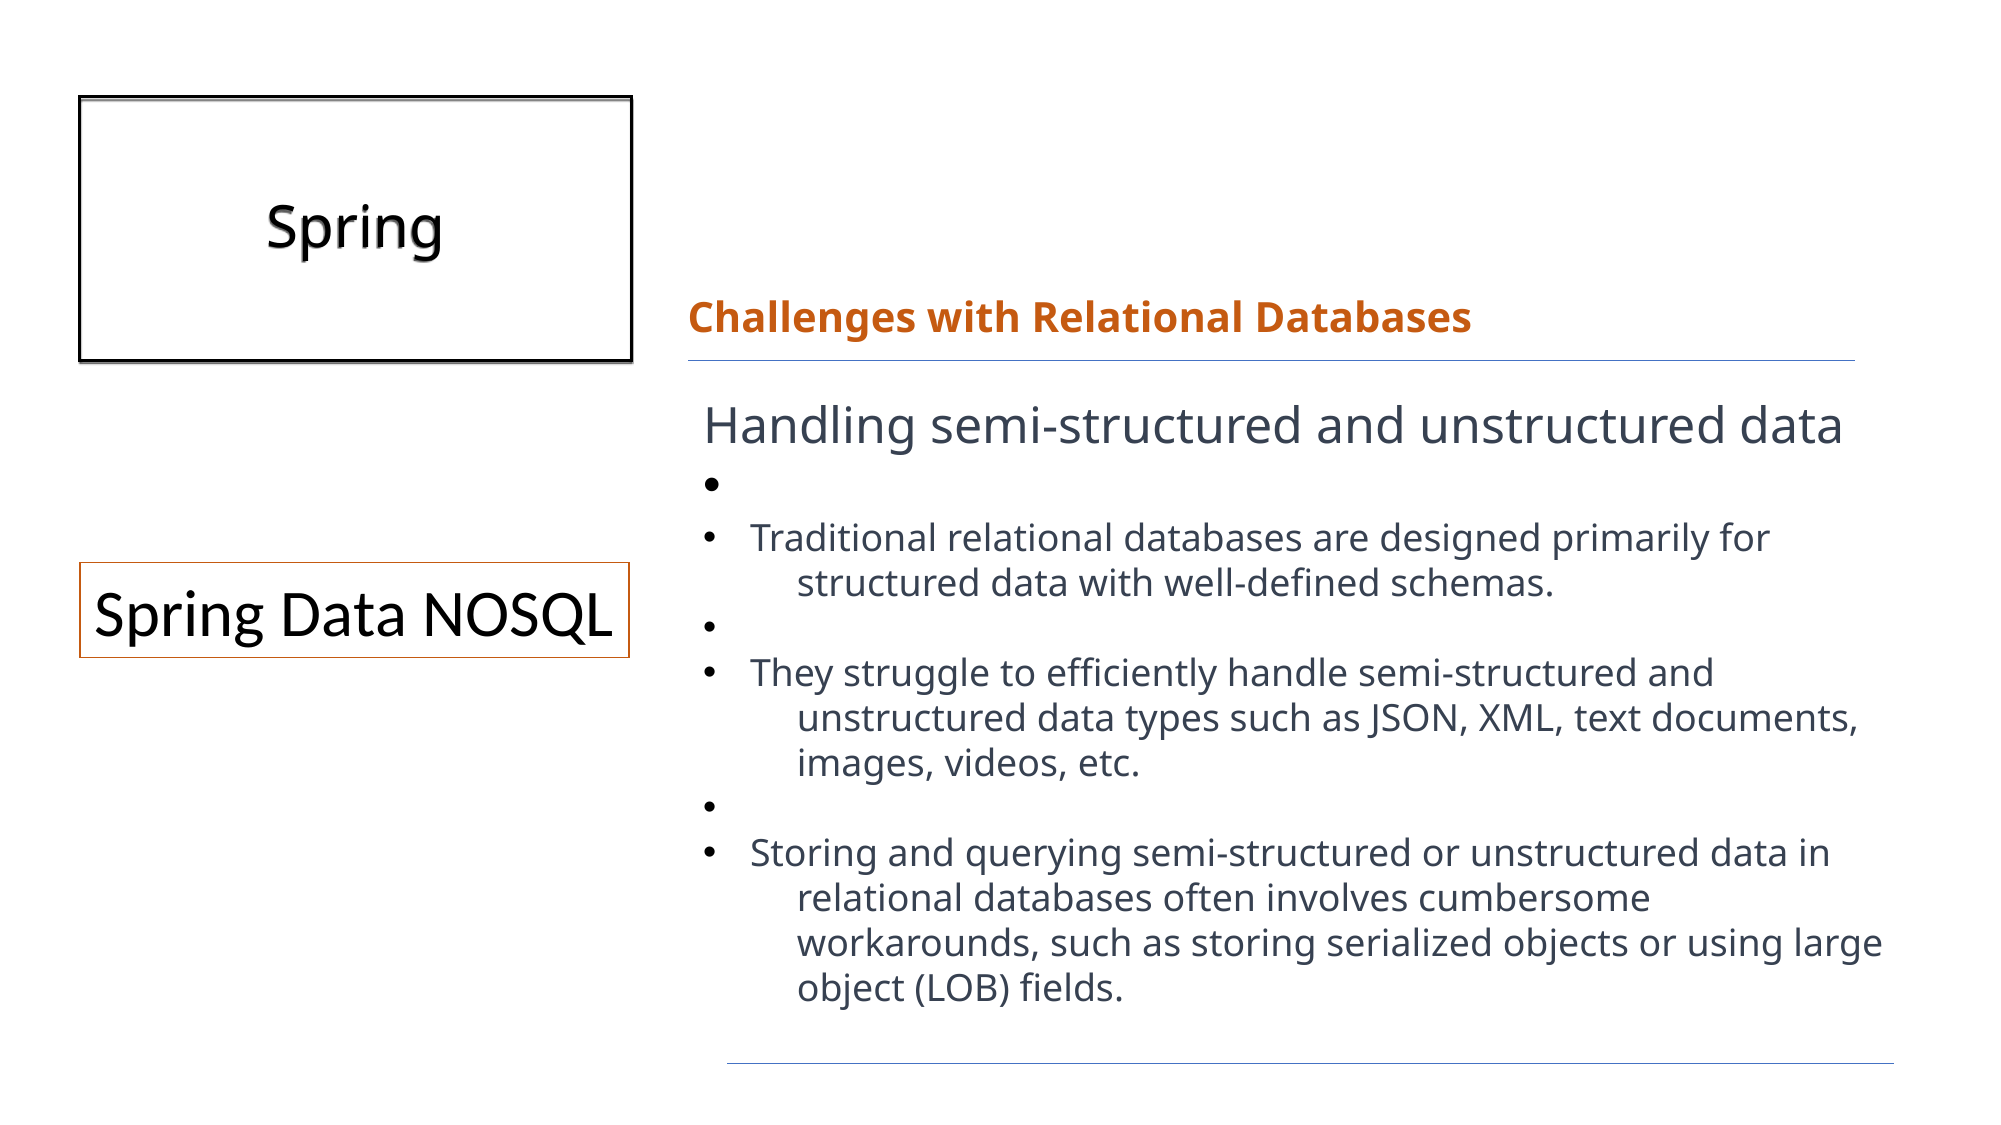

# Spring
Challenges with Relational Databases
Handling semi-structured and unstructured data
Traditional relational databases are designed primarily for structured data with well-defined schemas.
They struggle to efficiently handle semi-structured and unstructured data types such as JSON, XML, text documents, images, videos, etc.
Storing and querying semi-structured or unstructured data in relational databases often involves cumbersome workarounds, such as storing serialized objects or using large object (LOB) fields.
Spring Data NOSQL